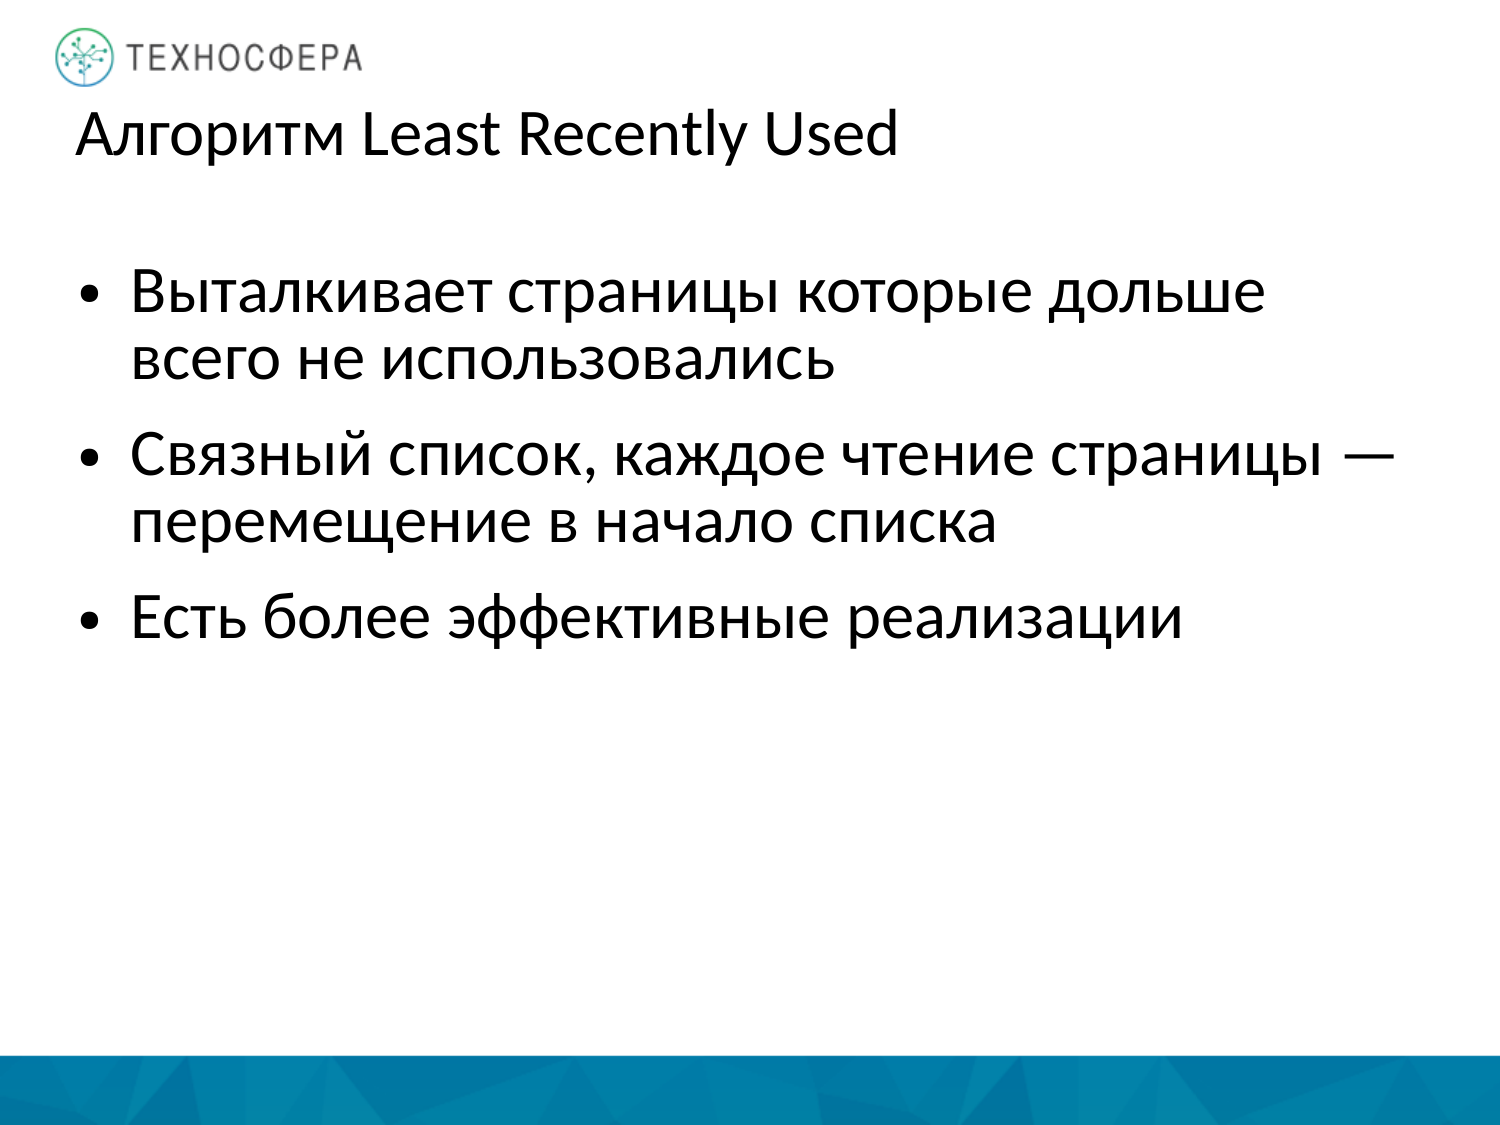

# Алгоритм Least Recently Used
Выталкивает страницы которые дольше всего не использовались
Связный список, каждое чтение страницы — перемещение в начало списка
Есть более эффективные реализации